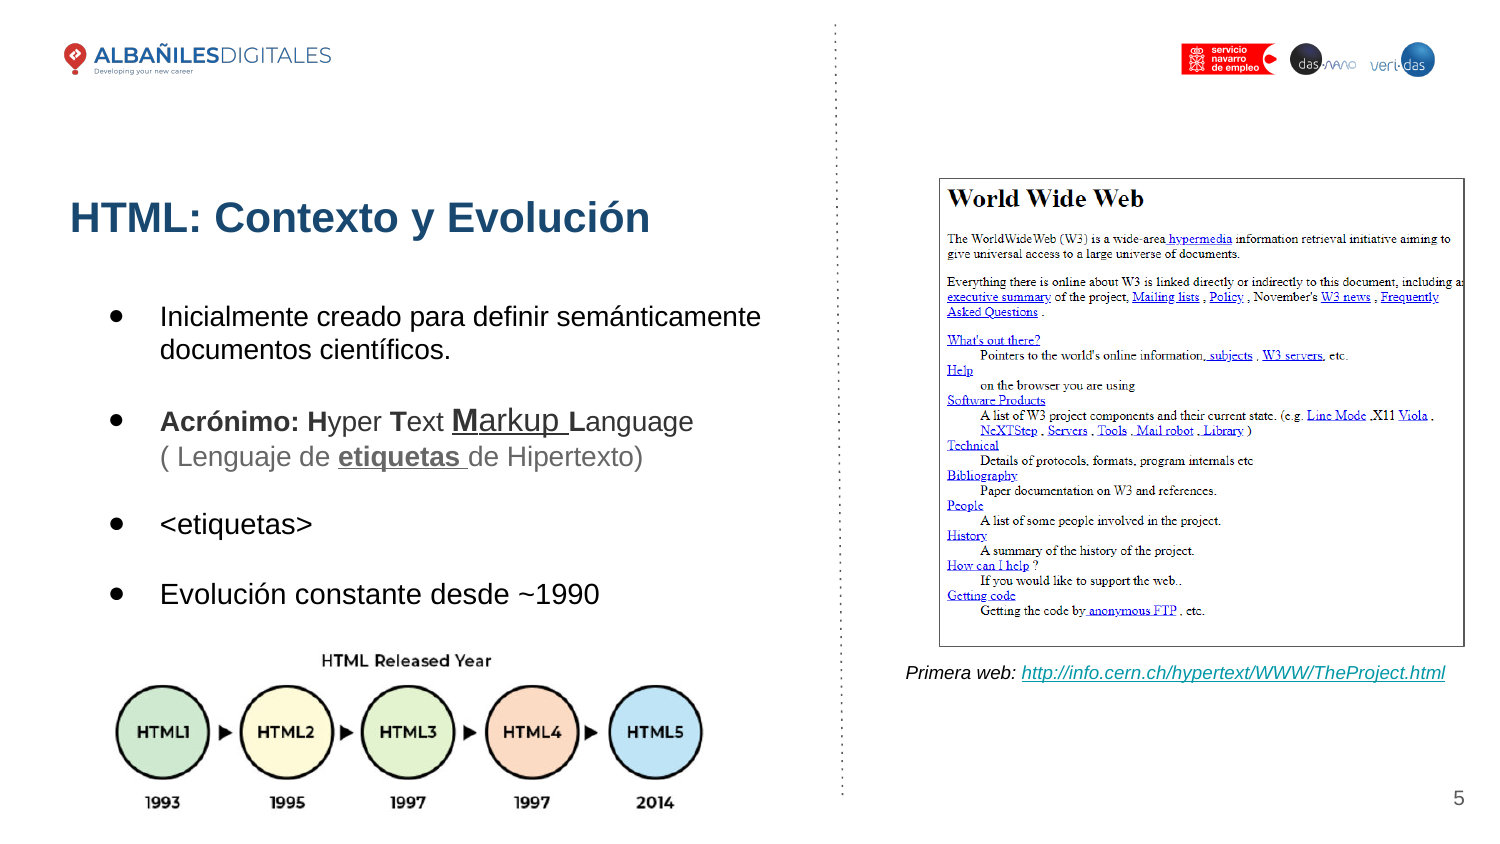

HTML: Contexto y Evolución
Inicialmente creado para definir semánticamente documentos científicos.
Acrónimo: Hyper Text Markup Language
( Lenguaje de etiquetas de Hipertexto)
<etiquetas>
Evolución constante desde ~1990
Primera web: http://info.cern.ch/hypertext/WWW/TheProject.html